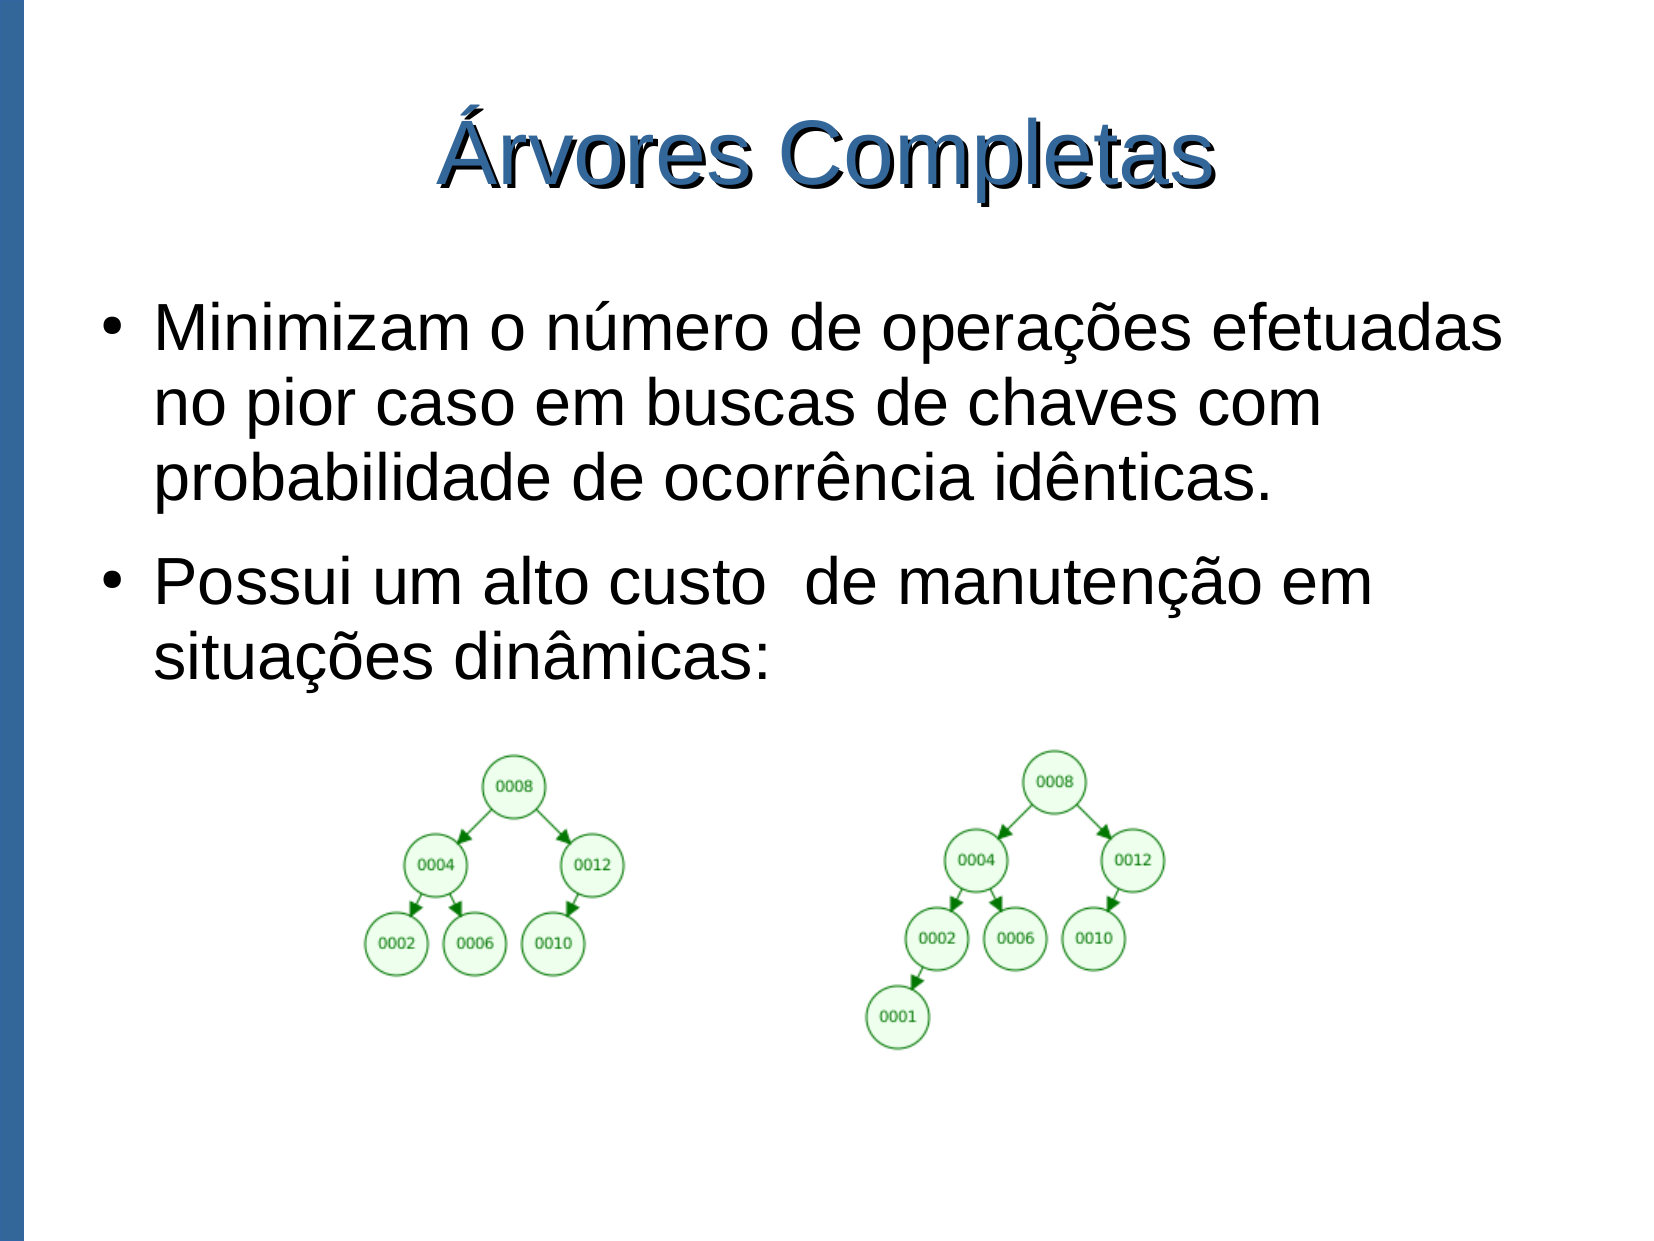

# Árvores Completas
Minimizam o número de operações efetuadas no pior caso em buscas de chaves com probabilidade de ocorrência idênticas.
Possui um alto custo de manutenção em situações dinâmicas: